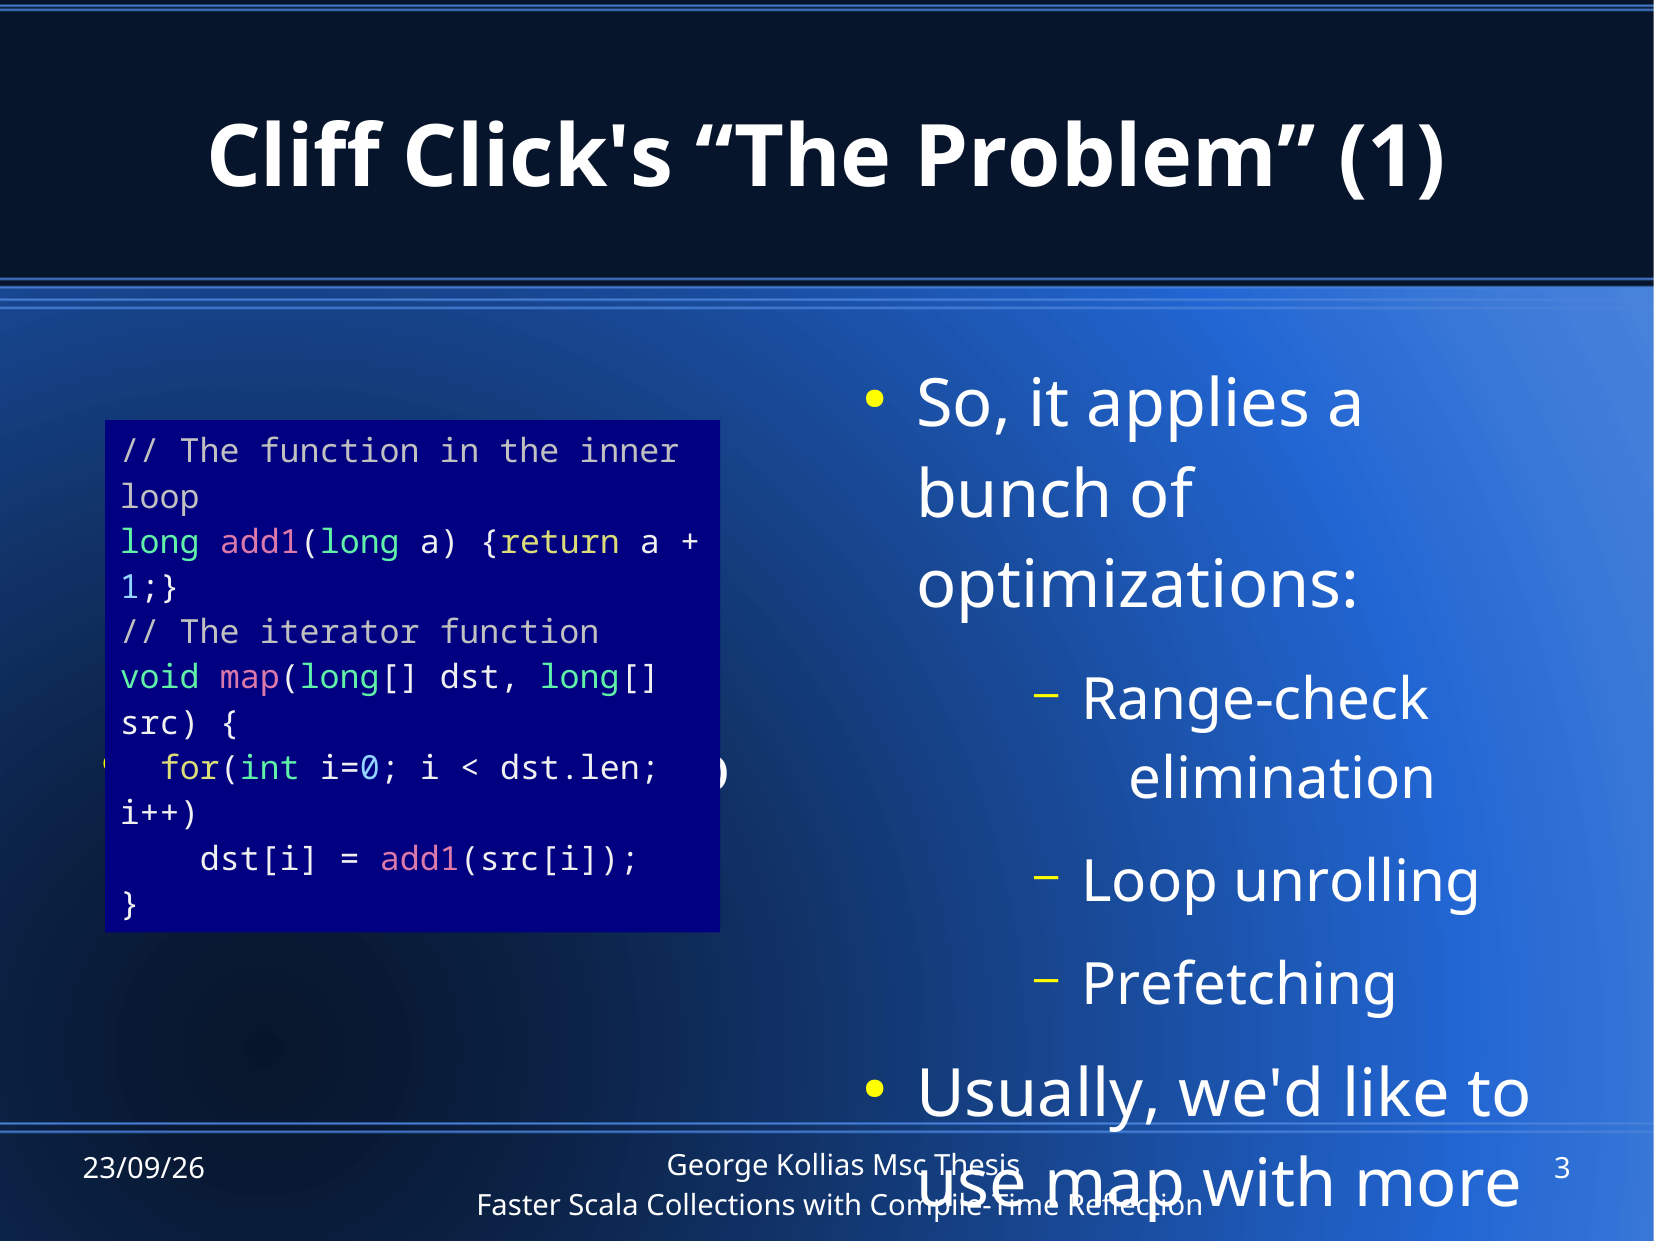

# Cliff Click's “The Problem” (1)
So, it applies a bunch of optimizations:
Range-check elimination
Loop unrolling
Prefetching
Usually, we'd like to use map with more functions (add2 etc)
// The function in the inner loop
long add1(long a) {return a + 1;}
// The iterator function
void map(long[] dst, long[] src) {
 for(int i=0; i < dst.len; i++)
 dst[i] = add1(src[i]);
}
It's easy for JVM to inline add1
3